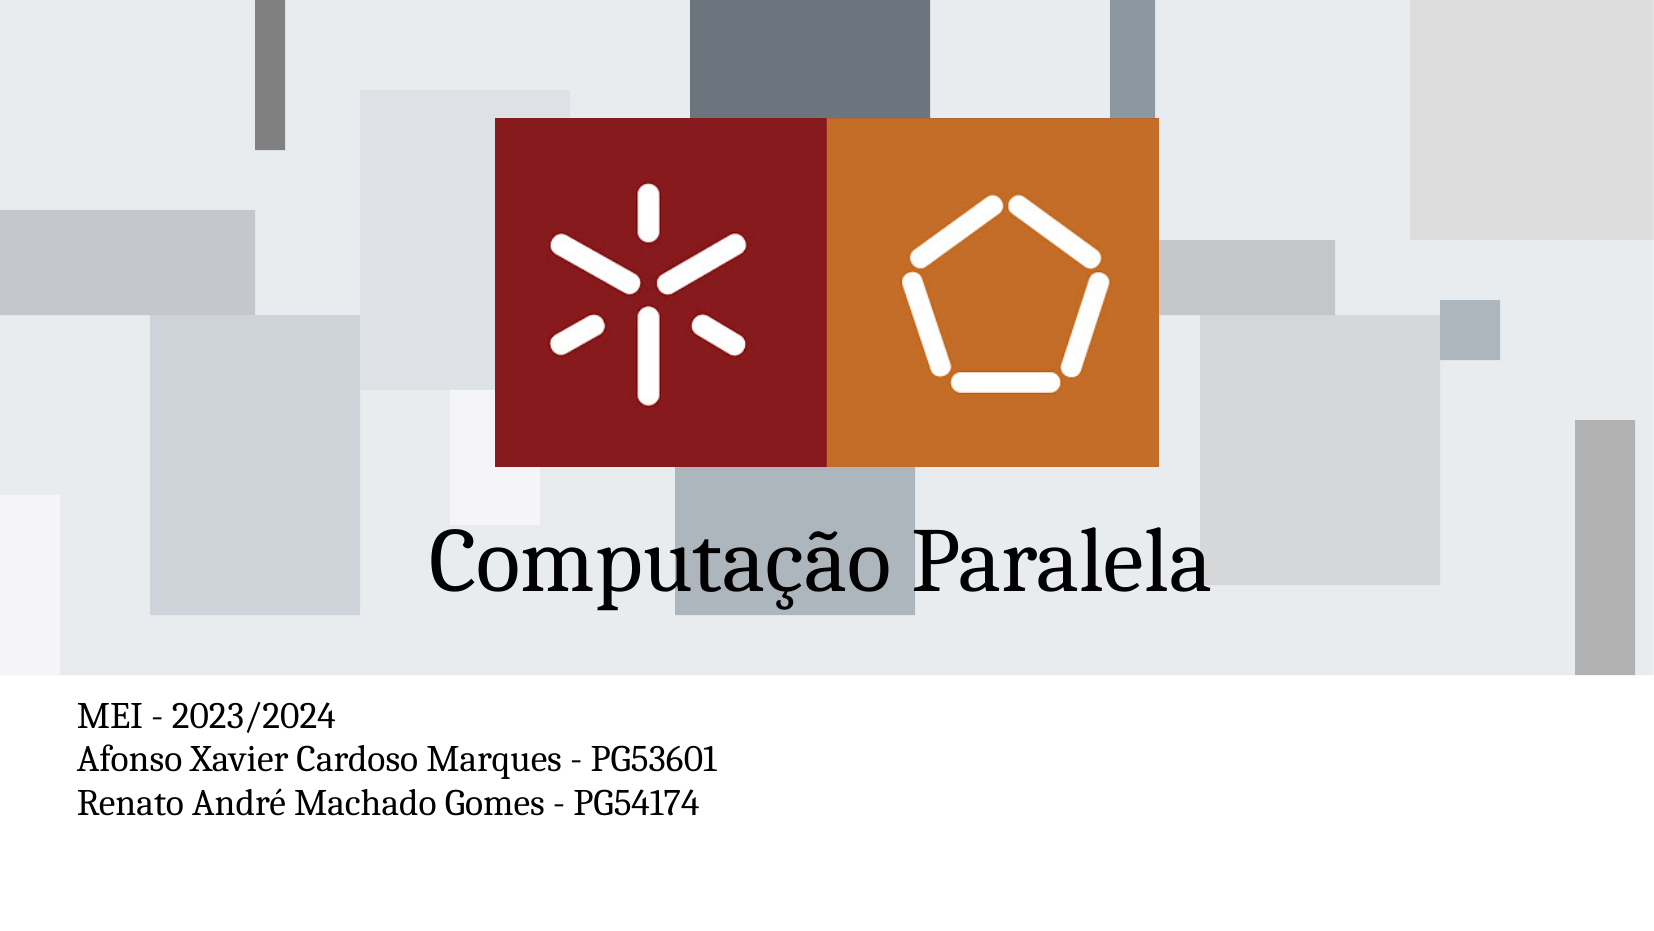

Computação Paralela
# MEI - 2023/2024
Afonso Xavier Cardoso Marques - PG53601
Renato André Machado Gomes - PG54174